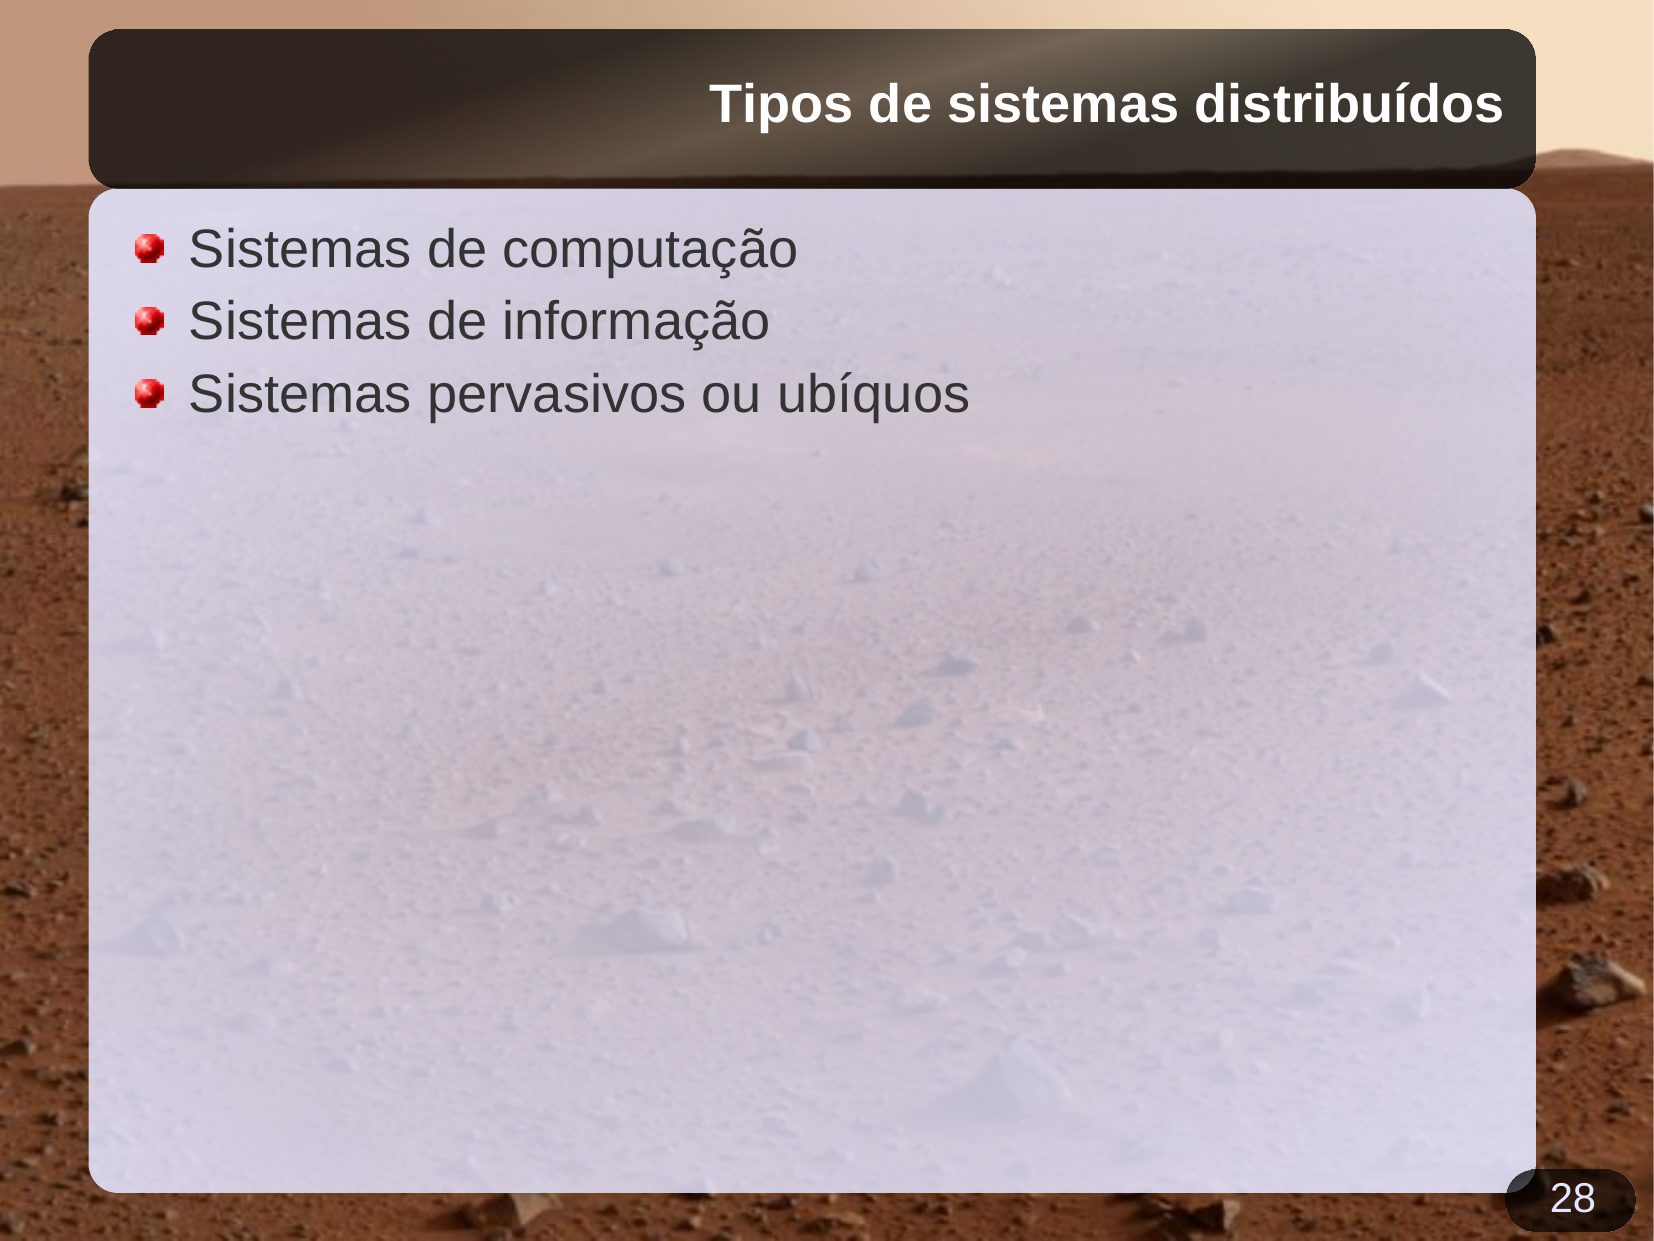

# Tipos de sistemas distribuídos
Sistemas de computação
Sistemas de informação
Sistemas pervasivos ou ubíquos